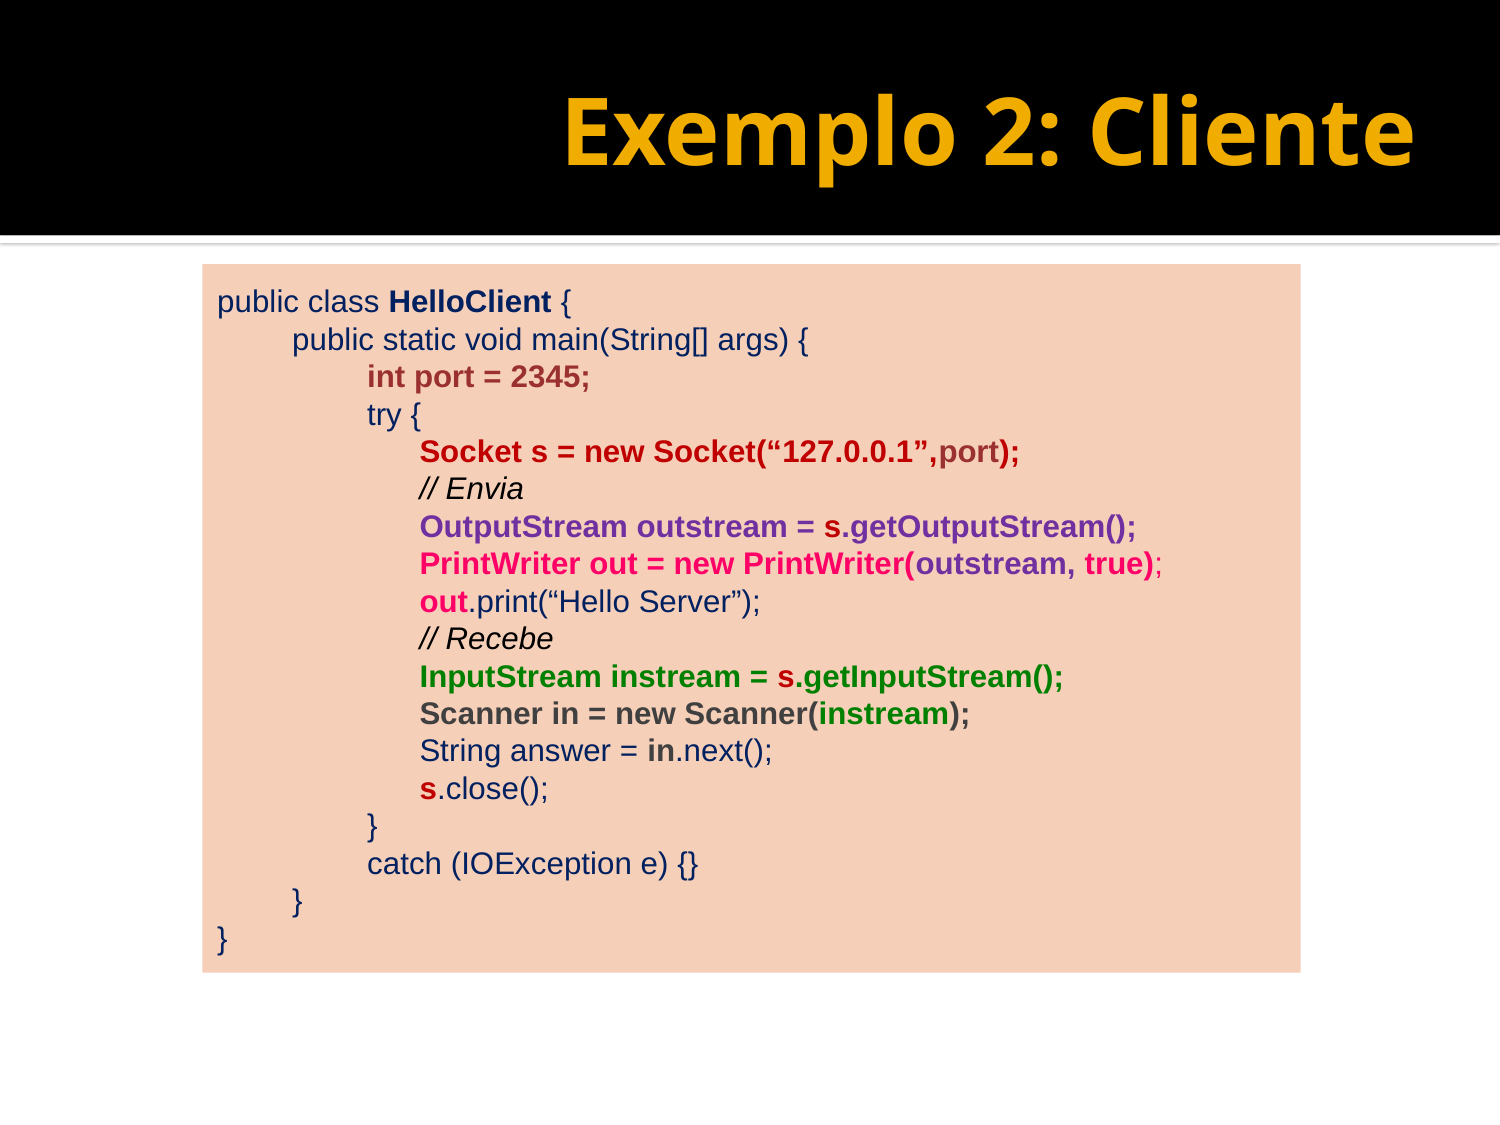

# Exemplo 2: Cliente
public class HelloClient {
public static void main(String[] args) {
int port = 2345;
try {
 Socket s = new Socket(“127.0.0.1”,port);
 // Envia
 OutputStream outstream = s.getOutputStream();
 PrintWriter out = new PrintWriter(outstream, true);
 out.print(“Hello Server”);
 // Recebe
 InputStream instream = s.getInputStream();
 Scanner in = new Scanner(instream);
 String answer = in.next();
 s.close();
}
catch (IOException e) {}
}
}